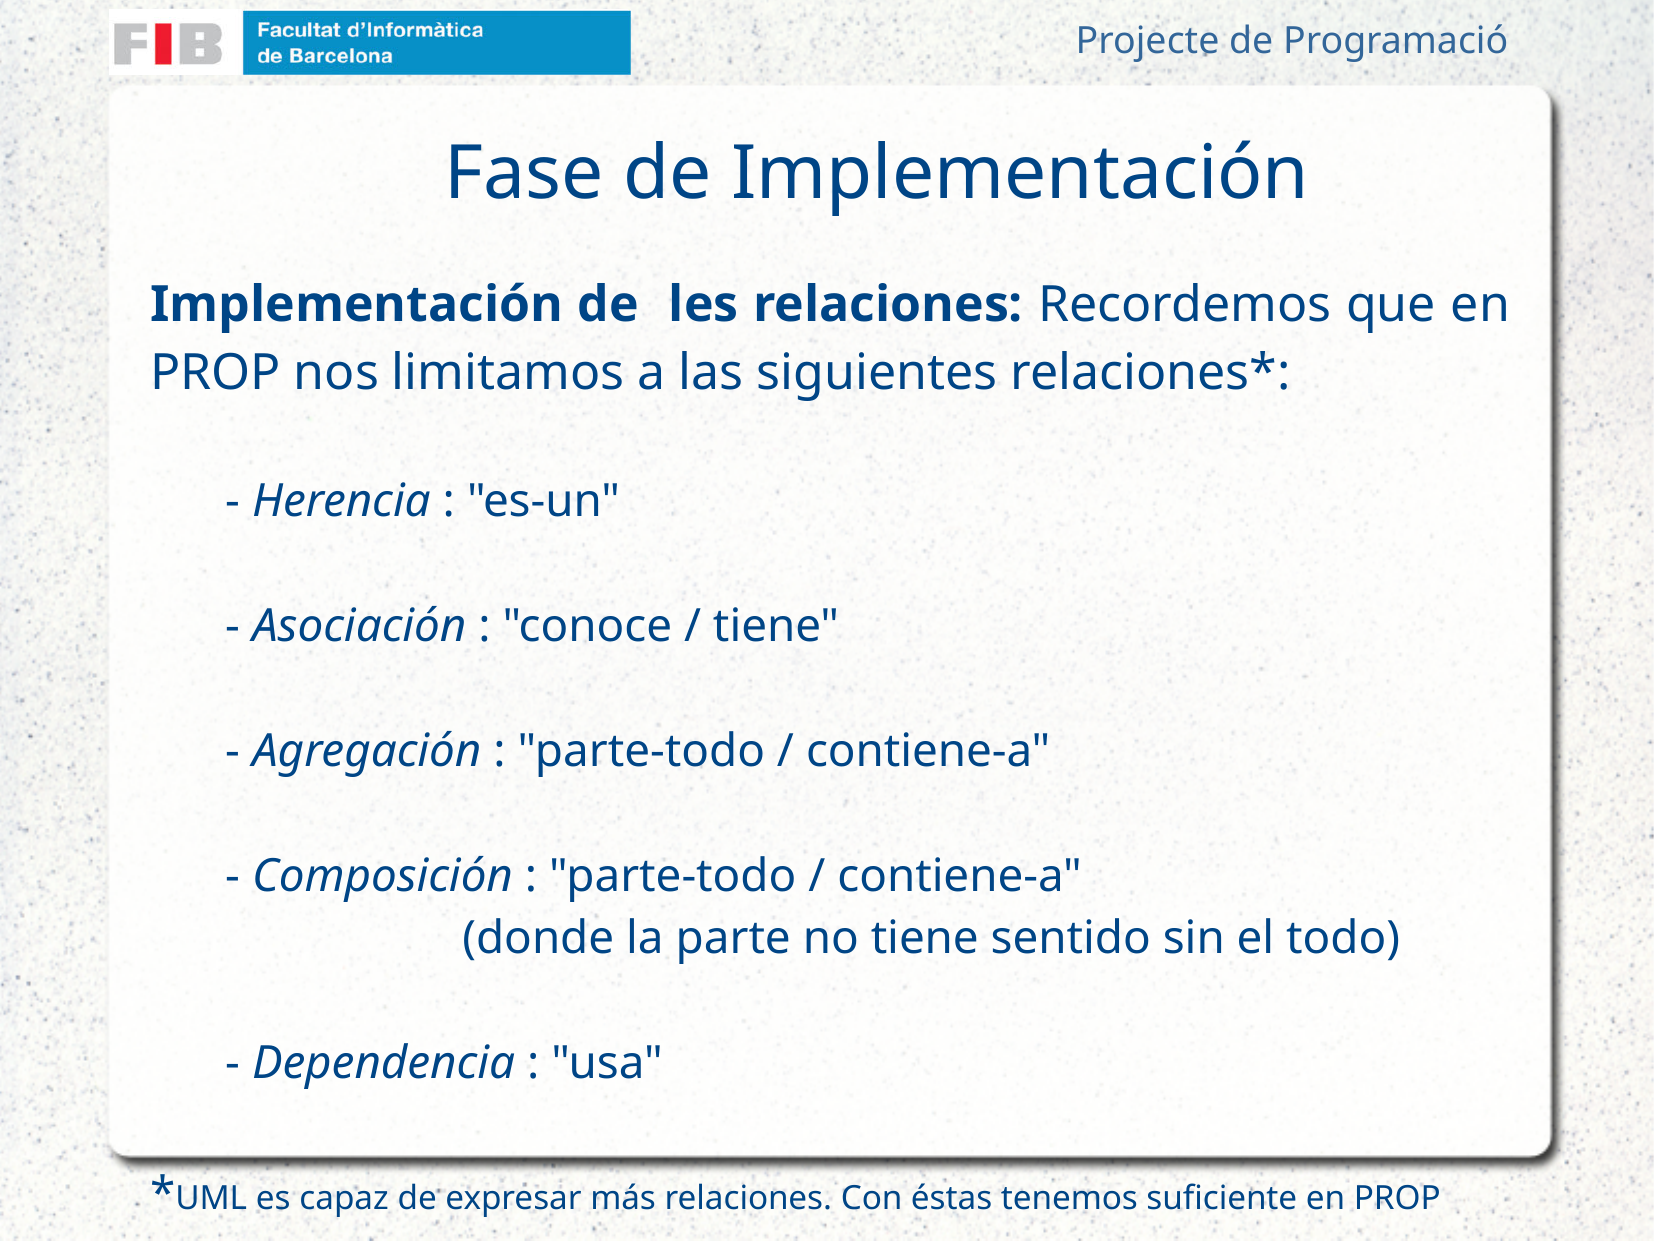

Projecte de Programació
Fase de Implementación
Implementación de les relaciones: Recordemos que en PROP nos limitamos a las siguientes relaciones*:
	- Herencia : "es-un"
	- Asociación : "conoce / tiene"
	- Agregación : "parte-todo / contiene-a"
	- Composición : "parte-todo / contiene-a"
 (donde la parte no tiene sentido sin el todo)
	- Dependencia : "usa"
*UML es capaz de expresar más relaciones. Con éstas tenemos suficiente en PROP